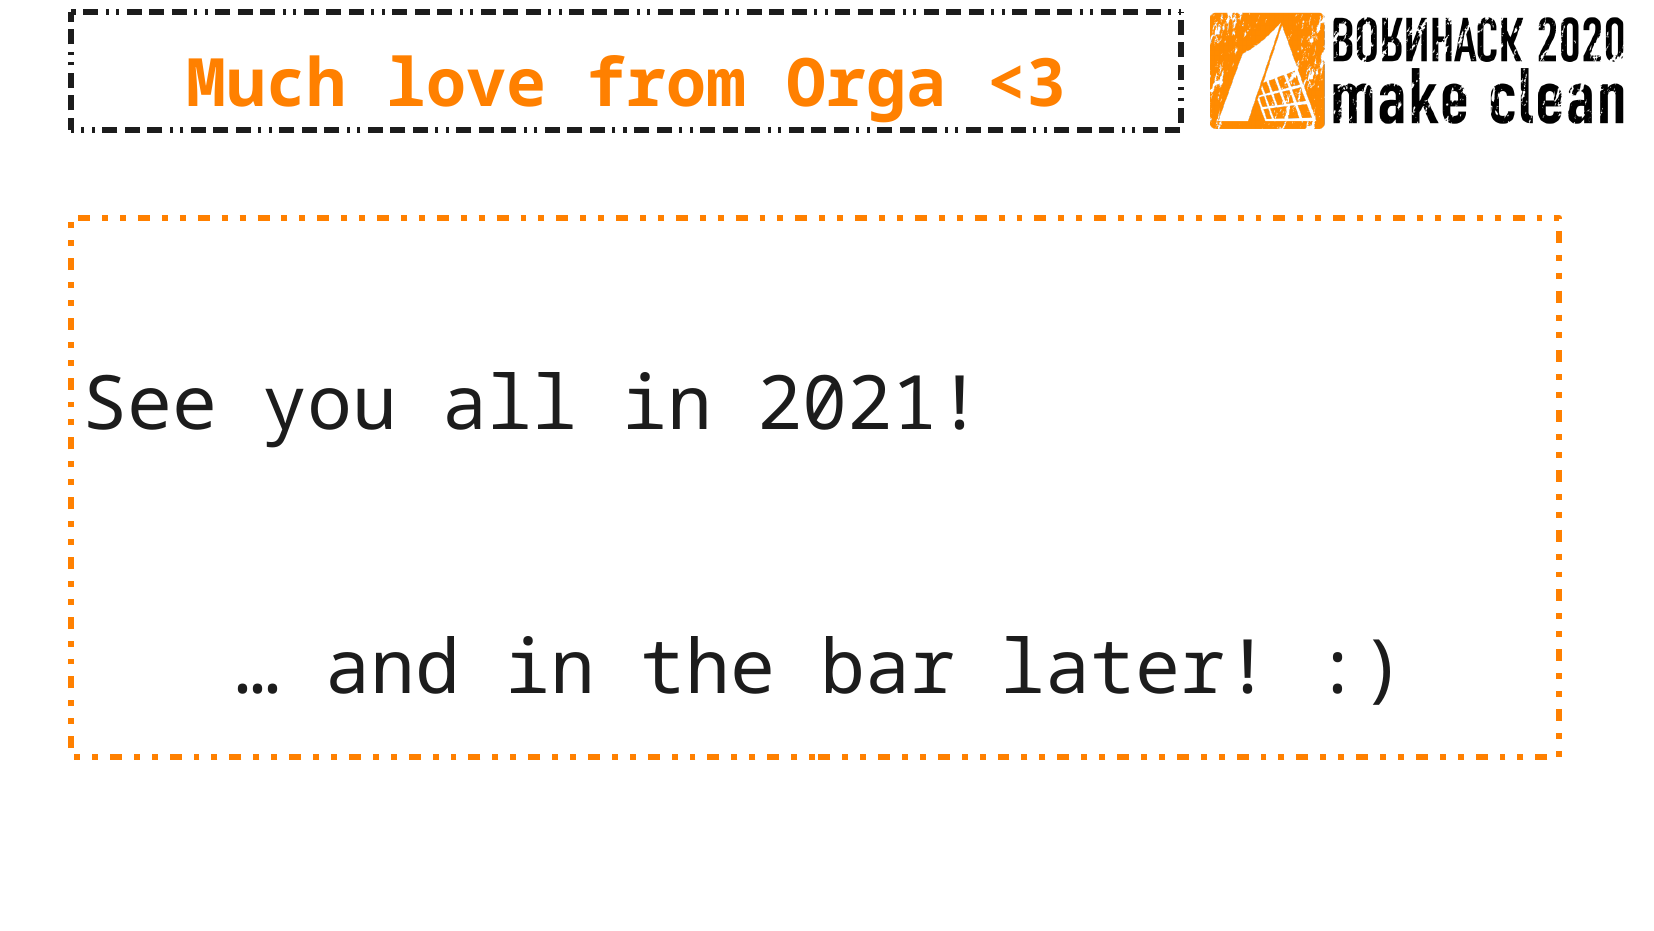

# Much love from Orga <3
See you all in 2021!
… and in the bar later! :)